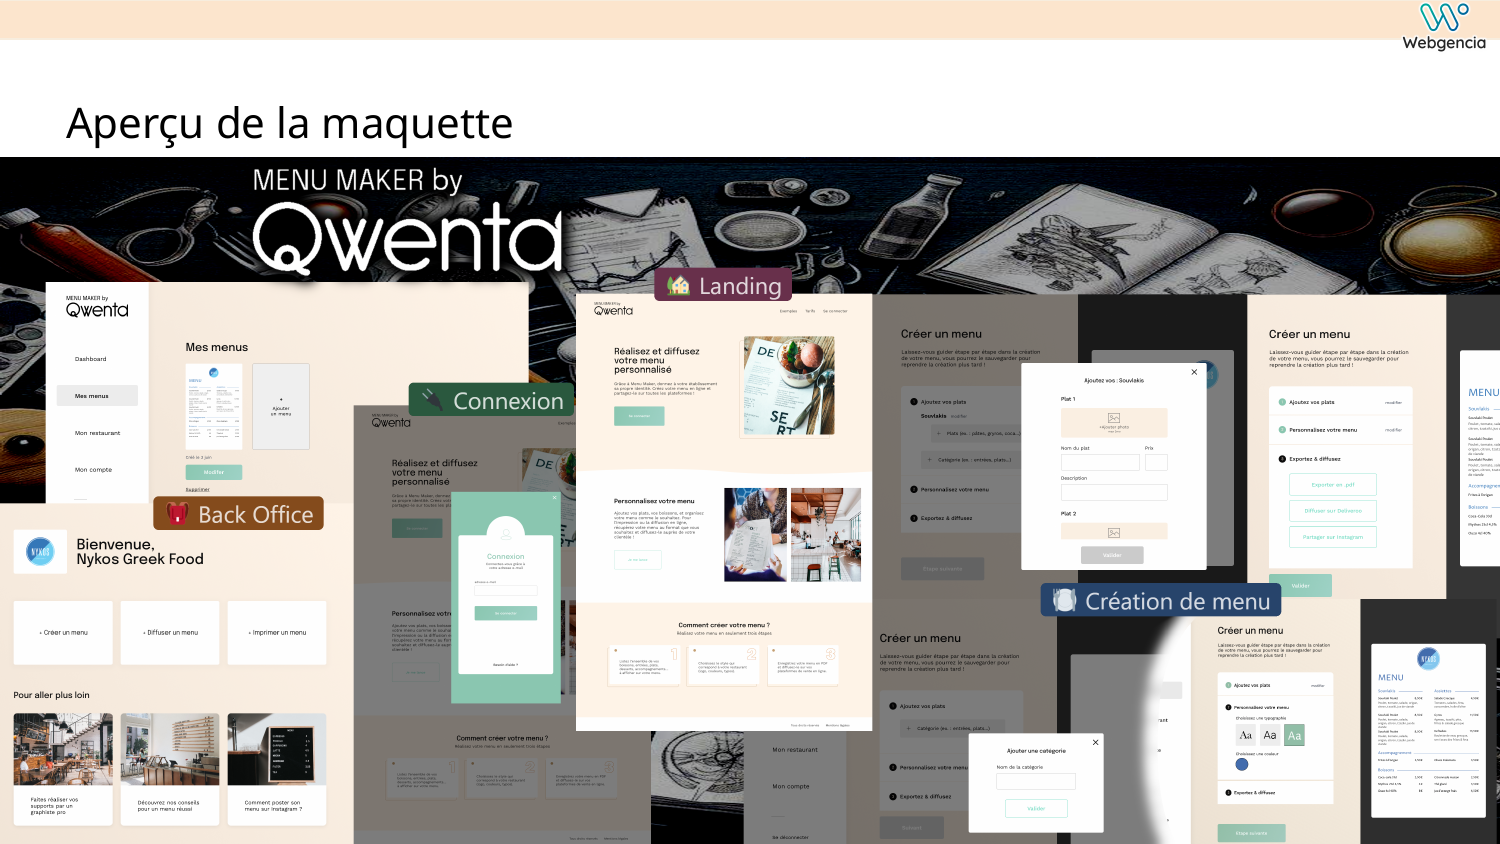

# Aperçu de la maquette
Capture(s) d'écran de la maquette.
Démonstration des fonctionnalités clés